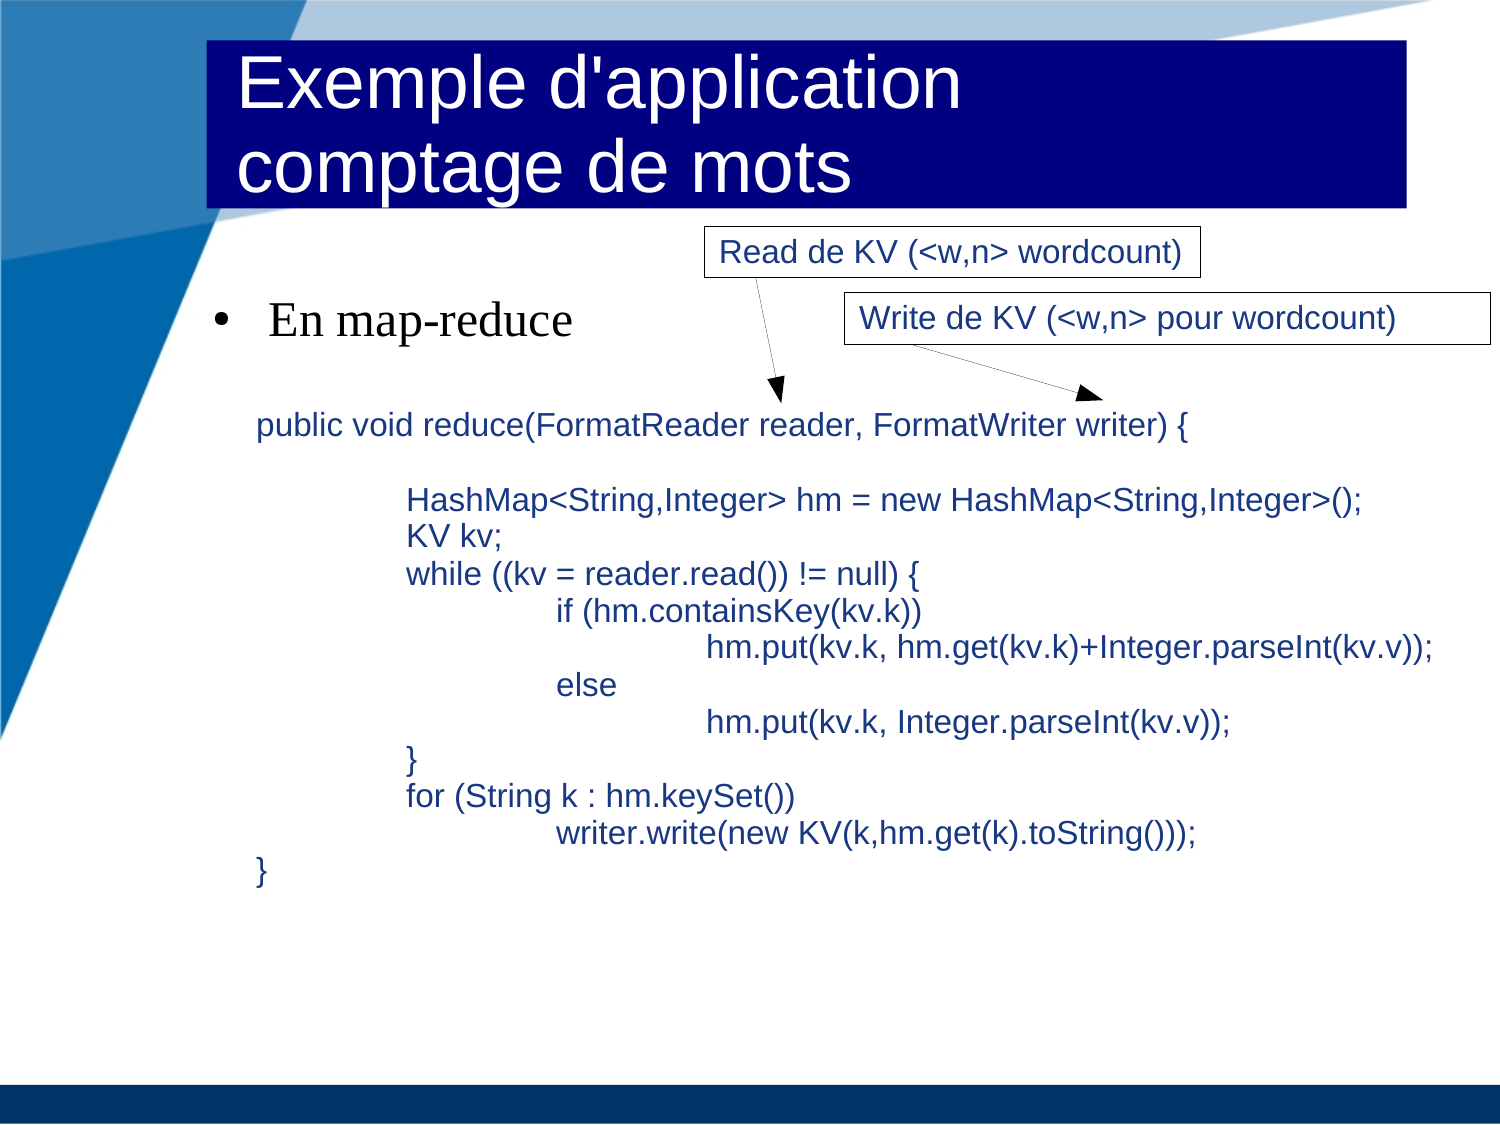

# Exemple d'application comptage de mots
Read de KV (<w,n> wordcount)
En map-reduce
Write de KV (<w,n> pour wordcount)
public void reduce(FormatReader reader, FormatWriter writer) {
	HashMap<String,Integer> hm = new HashMap<String,Integer>();
	KV kv;
	while ((kv = reader.read()) != null) {
		if (hm.containsKey(kv.k))
			hm.put(kv.k, hm.get(kv.k)+Integer.parseInt(kv.v));
		else
			hm.put(kv.k, Integer.parseInt(kv.v));
	}
	for (String k : hm.keySet())
		writer.write(new KV(k,hm.get(k).toString()));
}